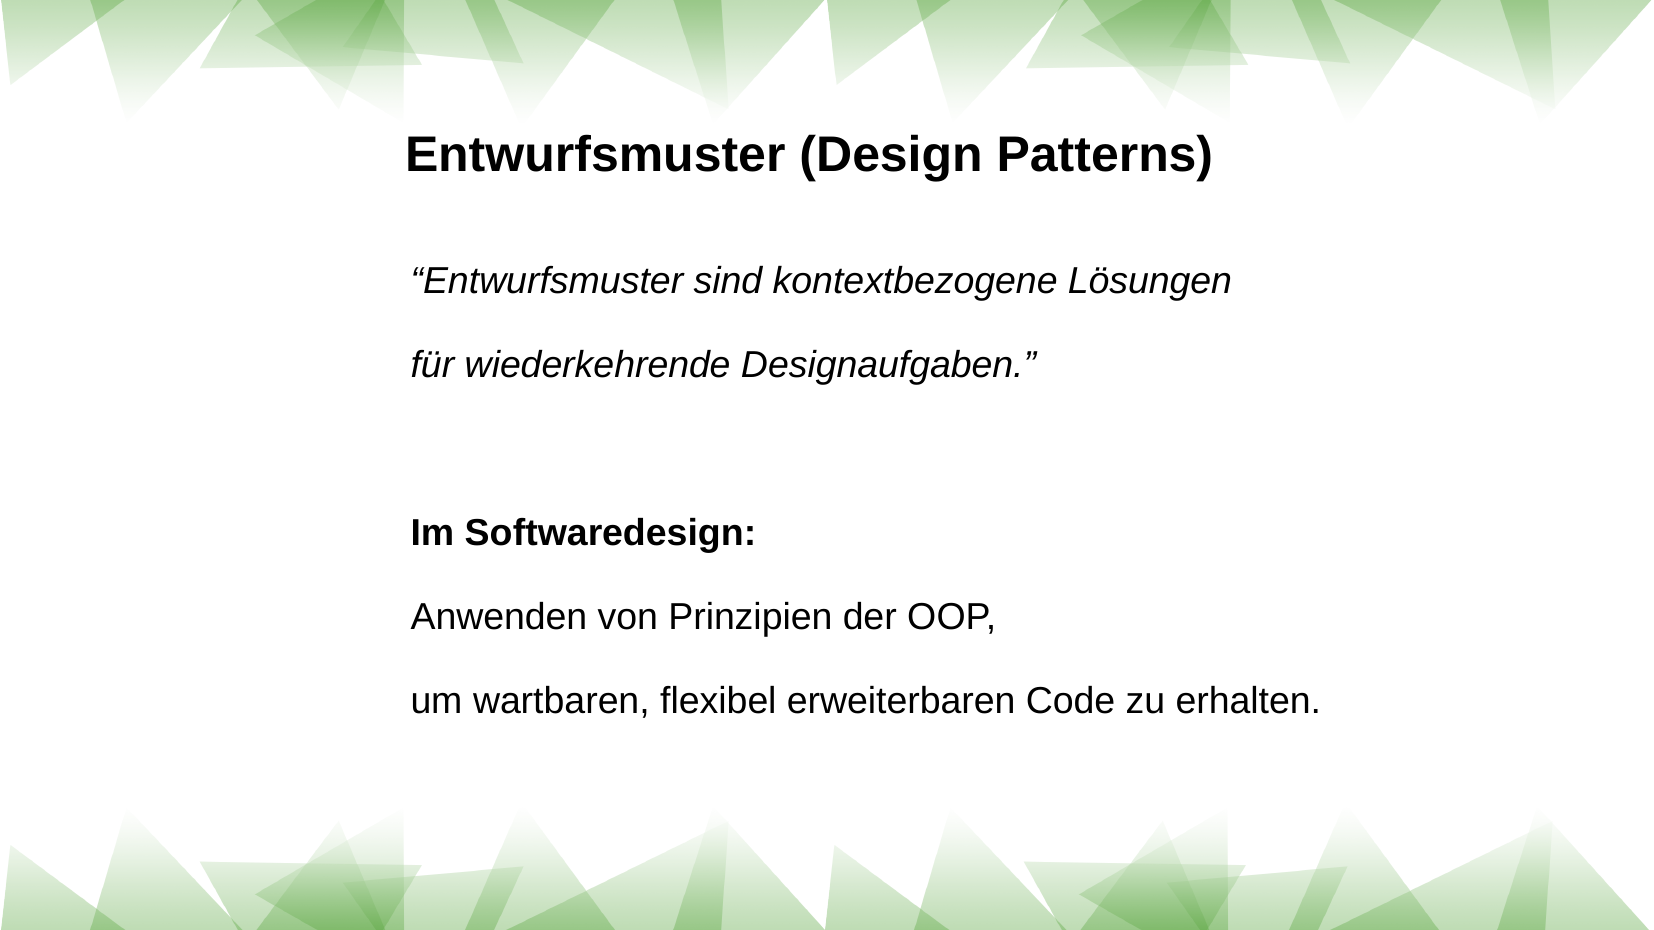

# Entwurfsmuster (Design Patterns)
“Entwurfsmuster sind kontextbezogene Lösungen
für wiederkehrende Designaufgaben.”
Im Softwaredesign:
Anwenden von Prinzipien der OOP,
um wartbaren, flexibel erweiterbaren Code zu erhalten.